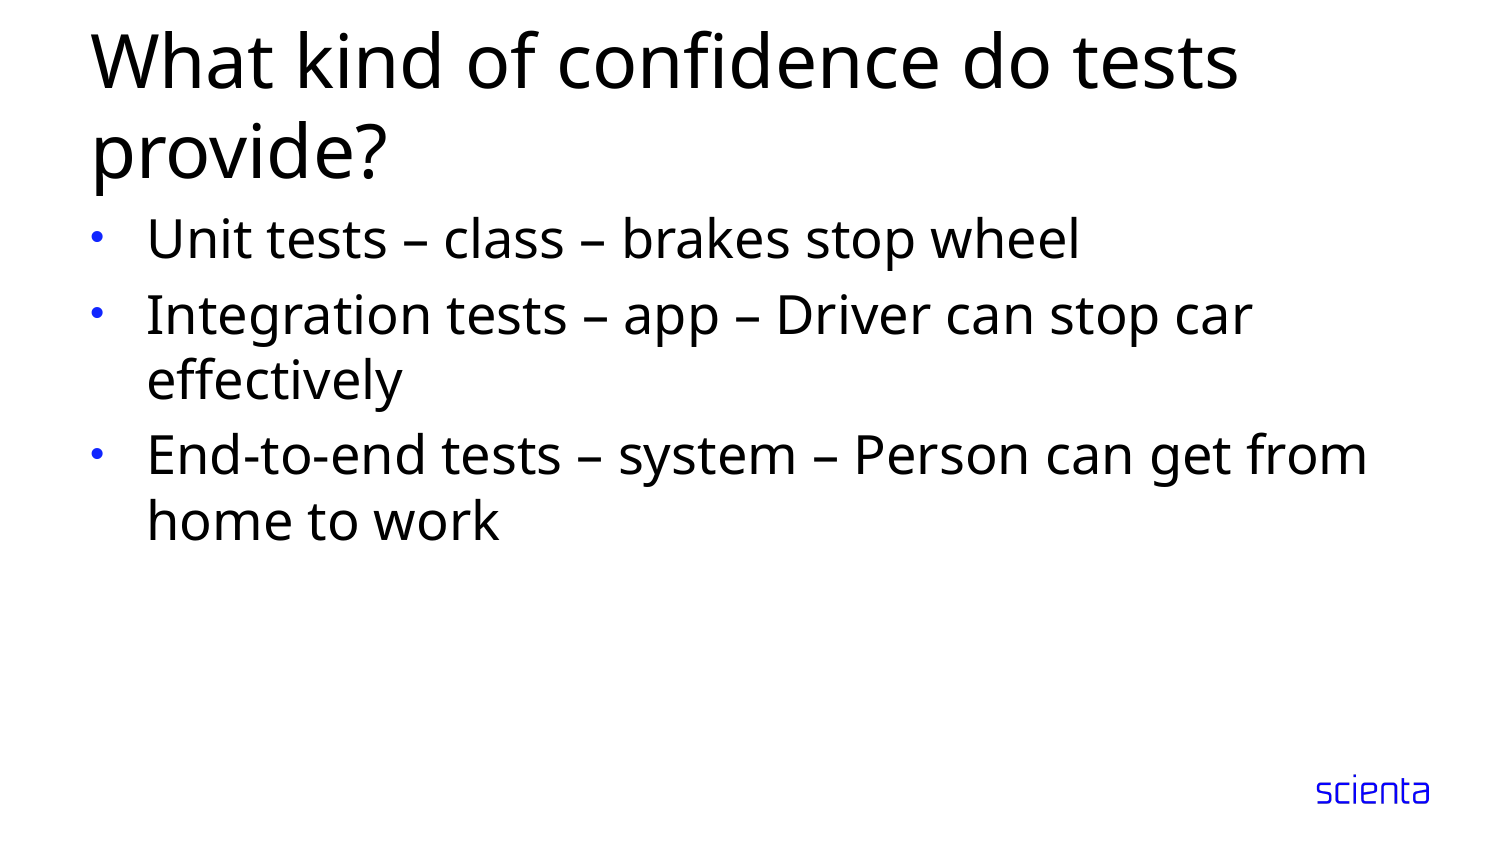

# What kind of confidence do tests provide?
Unit tests – class – brakes stop wheel
Integration tests – app – Driver can stop car effectively
End-to-end tests – system – Person can get from home to work